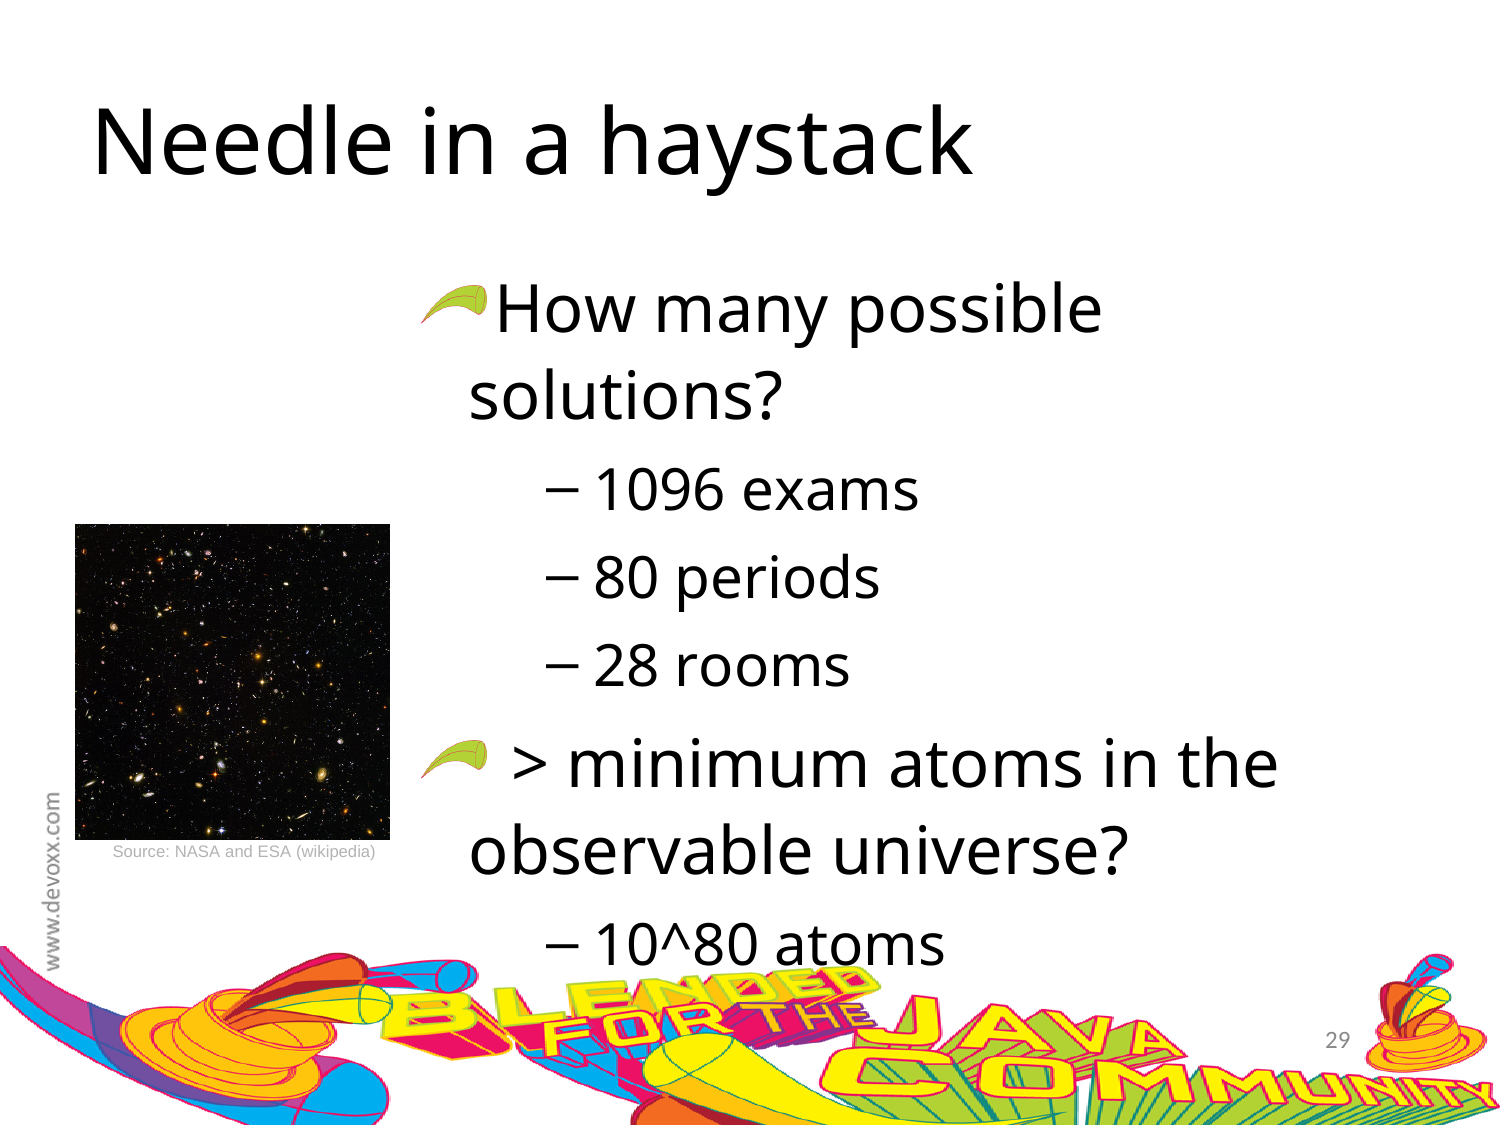

# Needle in a haystack
How many possible solutions?
1096 exams
80 periods
28 rooms
 > minimum atoms in the observable universe?
10^80 atoms
Source: NASA and ESA (wikipedia)
29